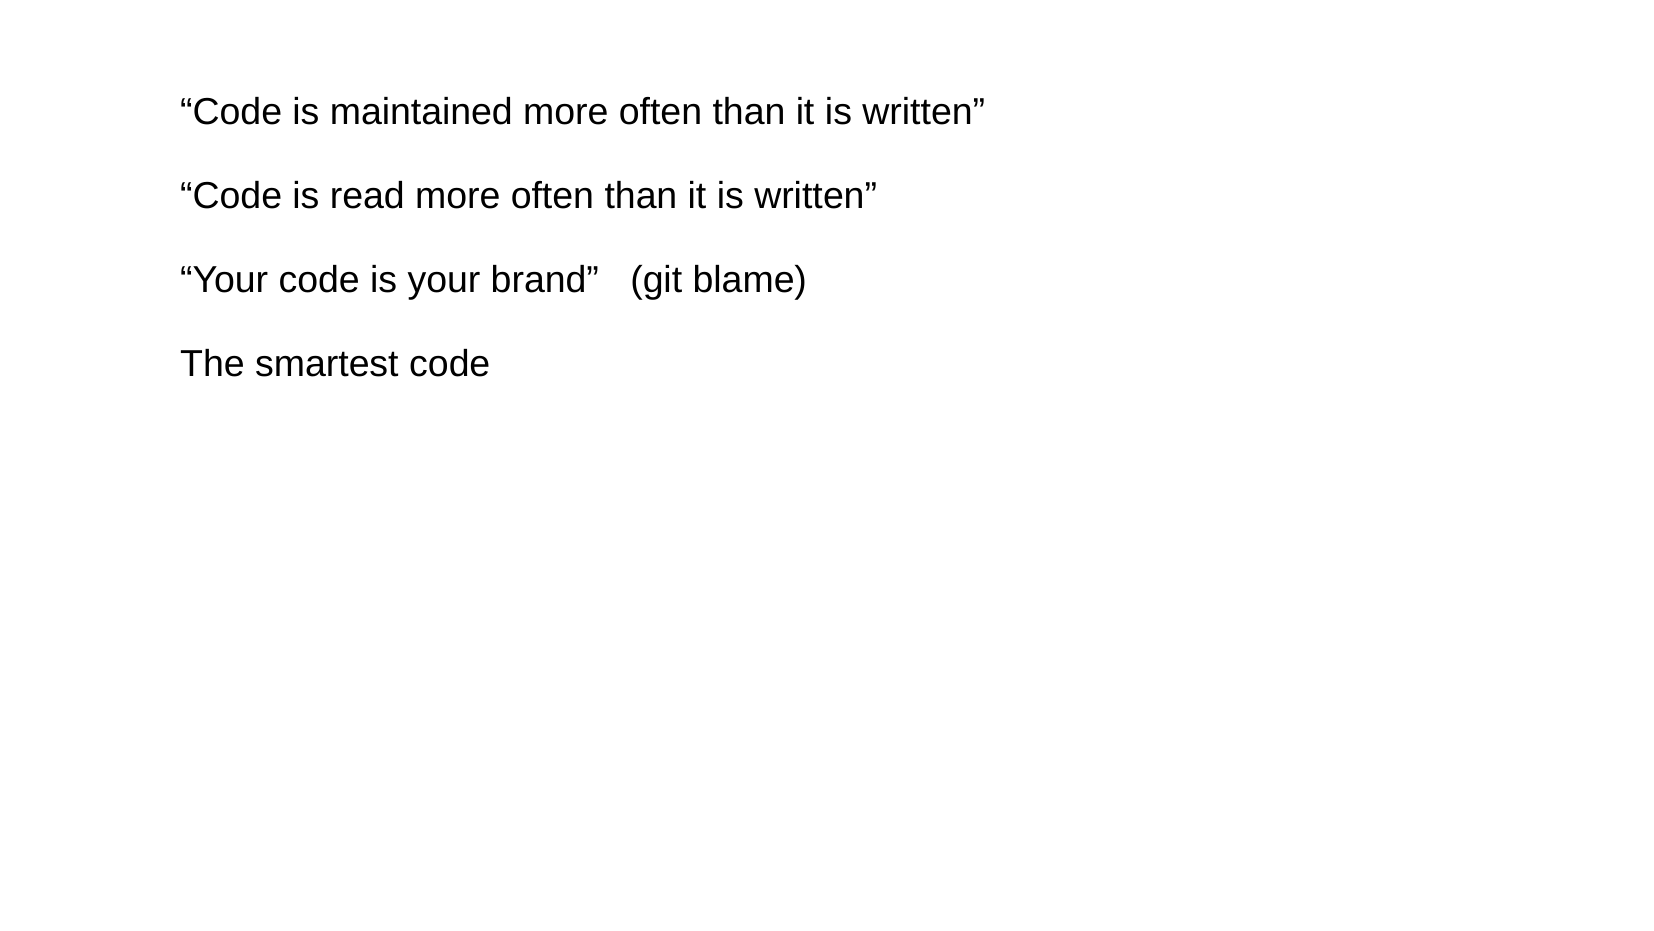

“Code is maintained more often than it is written”
“Code is read more often than it is written”
“Your code is your brand” (git blame)
The smartest code